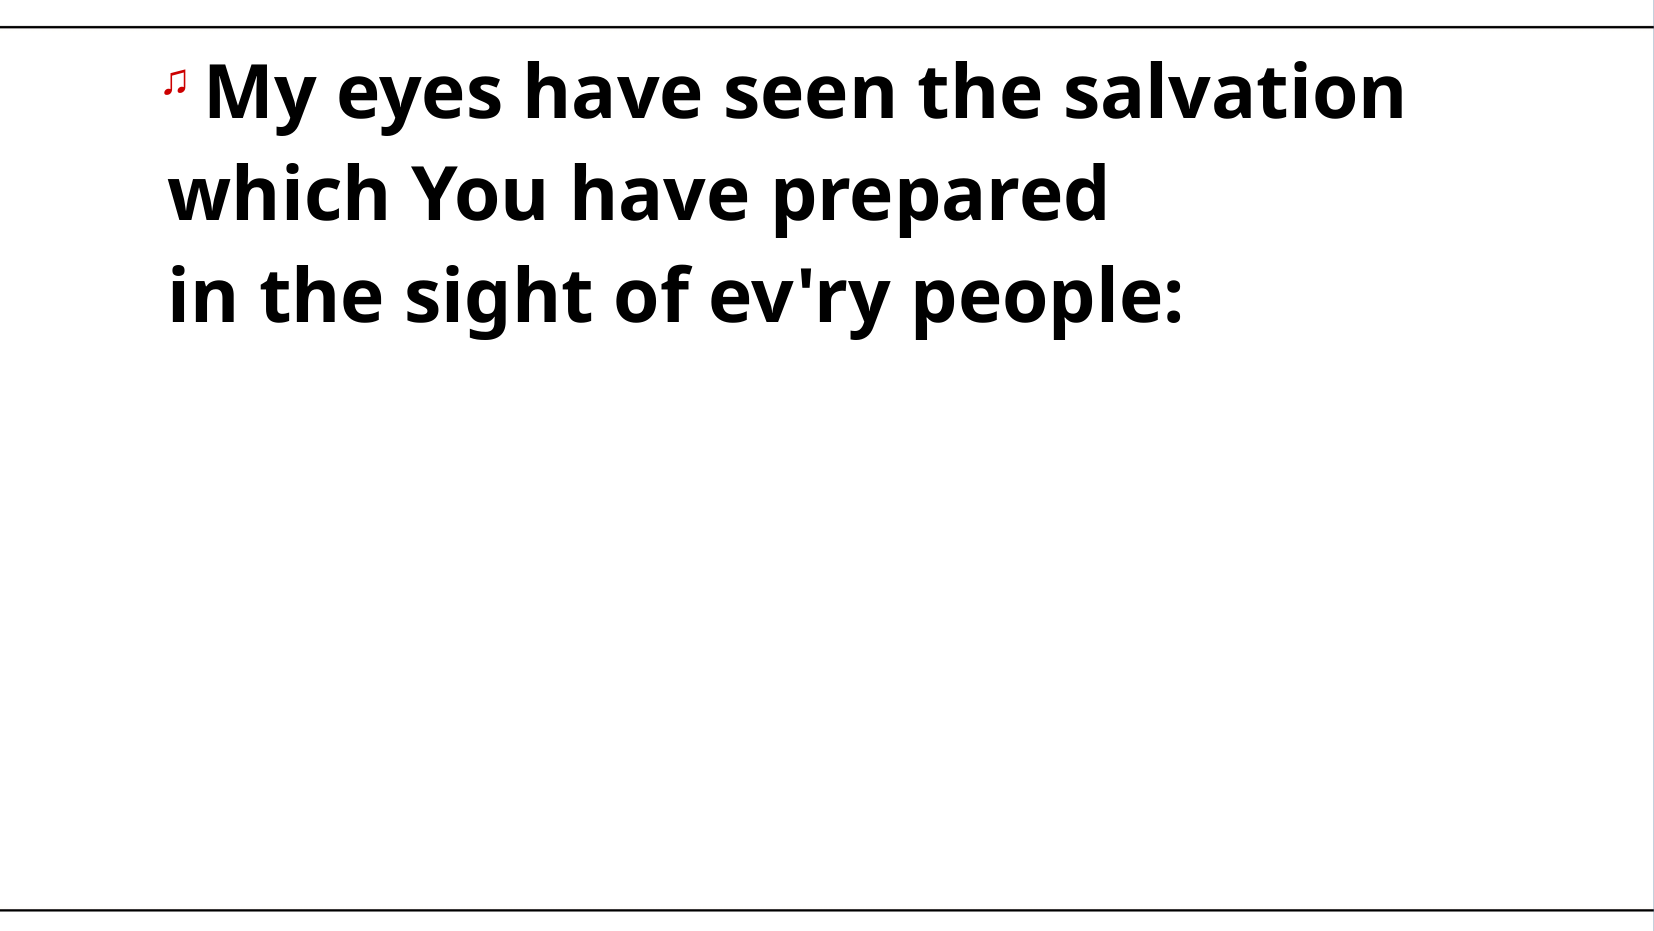

♫ My eyes have seen the salvation
 which You have prepared
 in the sight of ev'ry people: